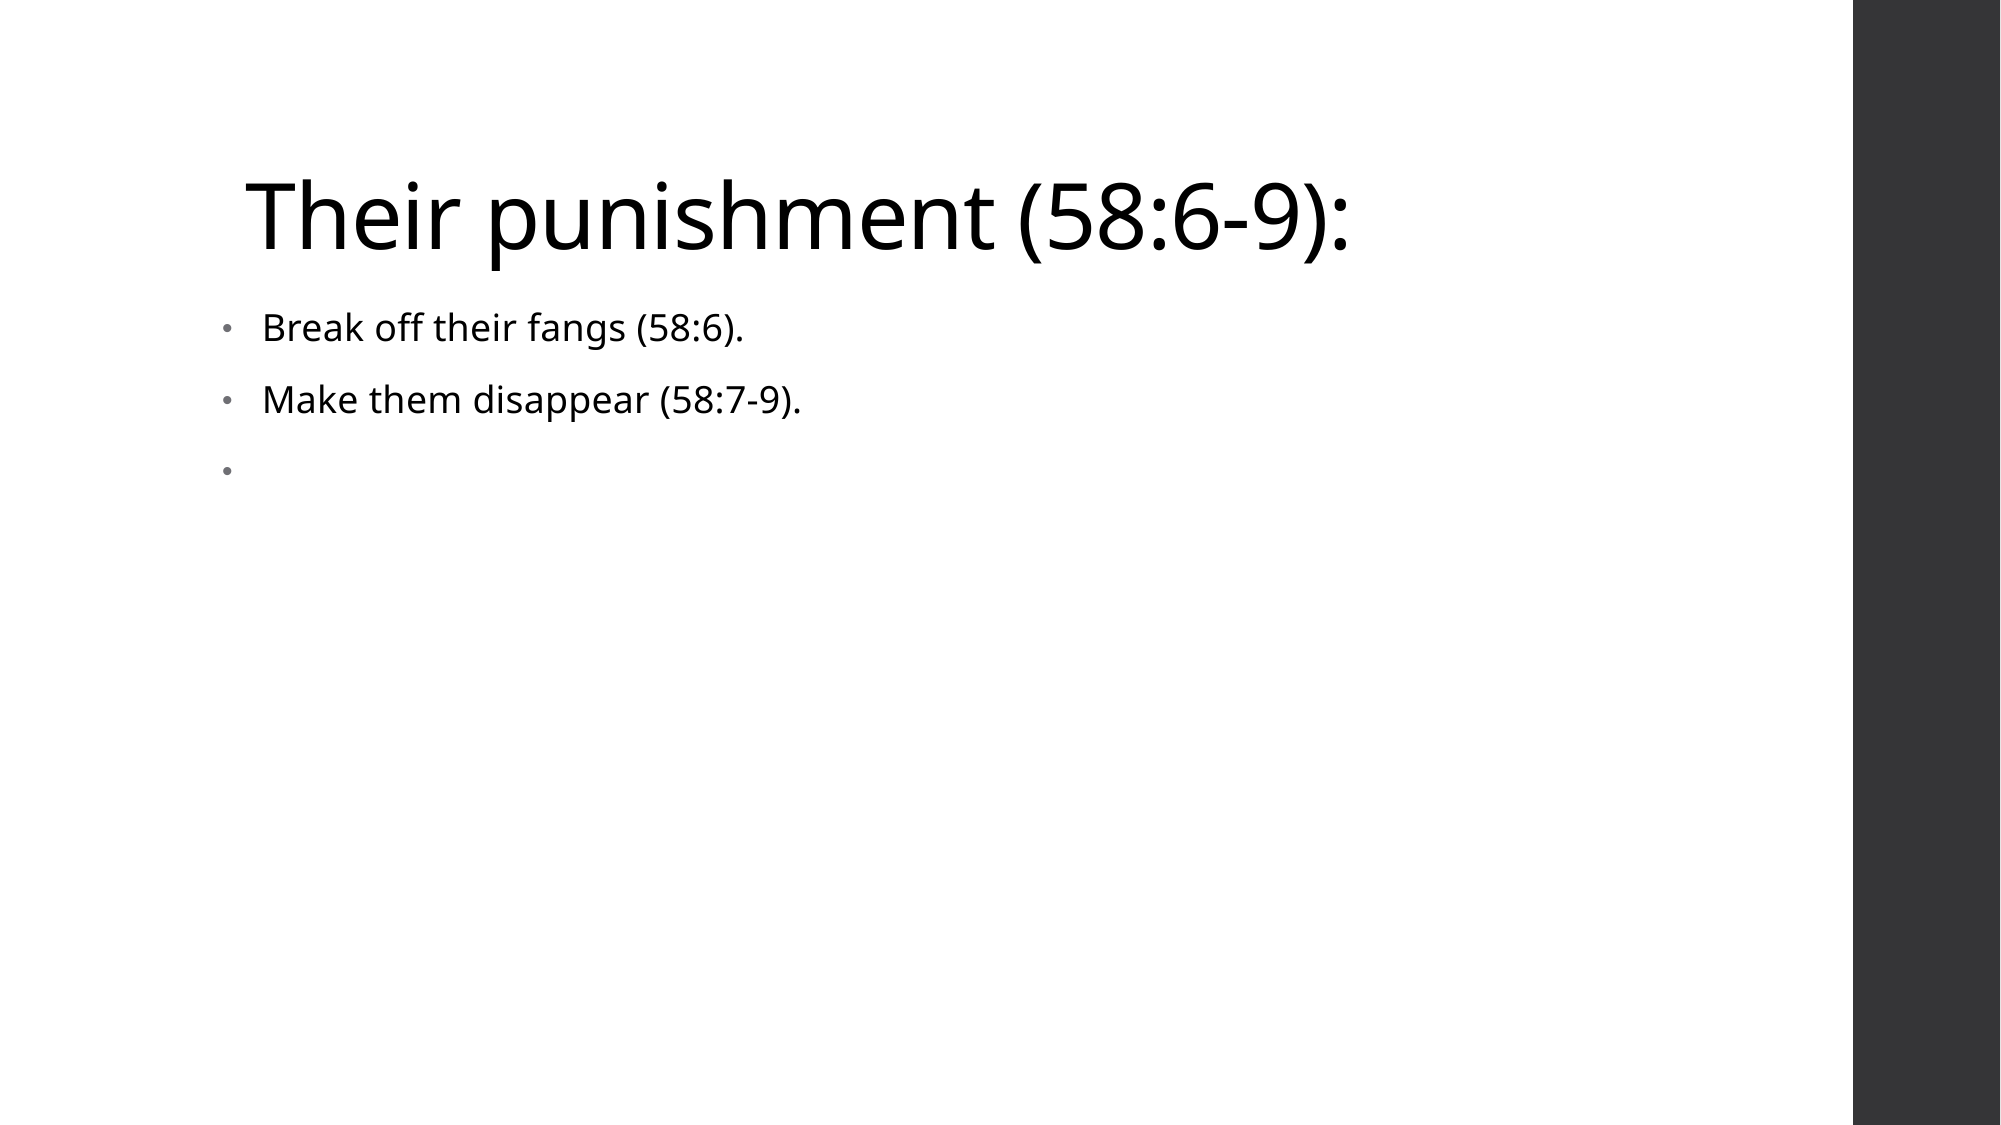

# Their punishment (58:6-9):
 Break off their fangs (58:6).
 Make them disappear (58:7-9).